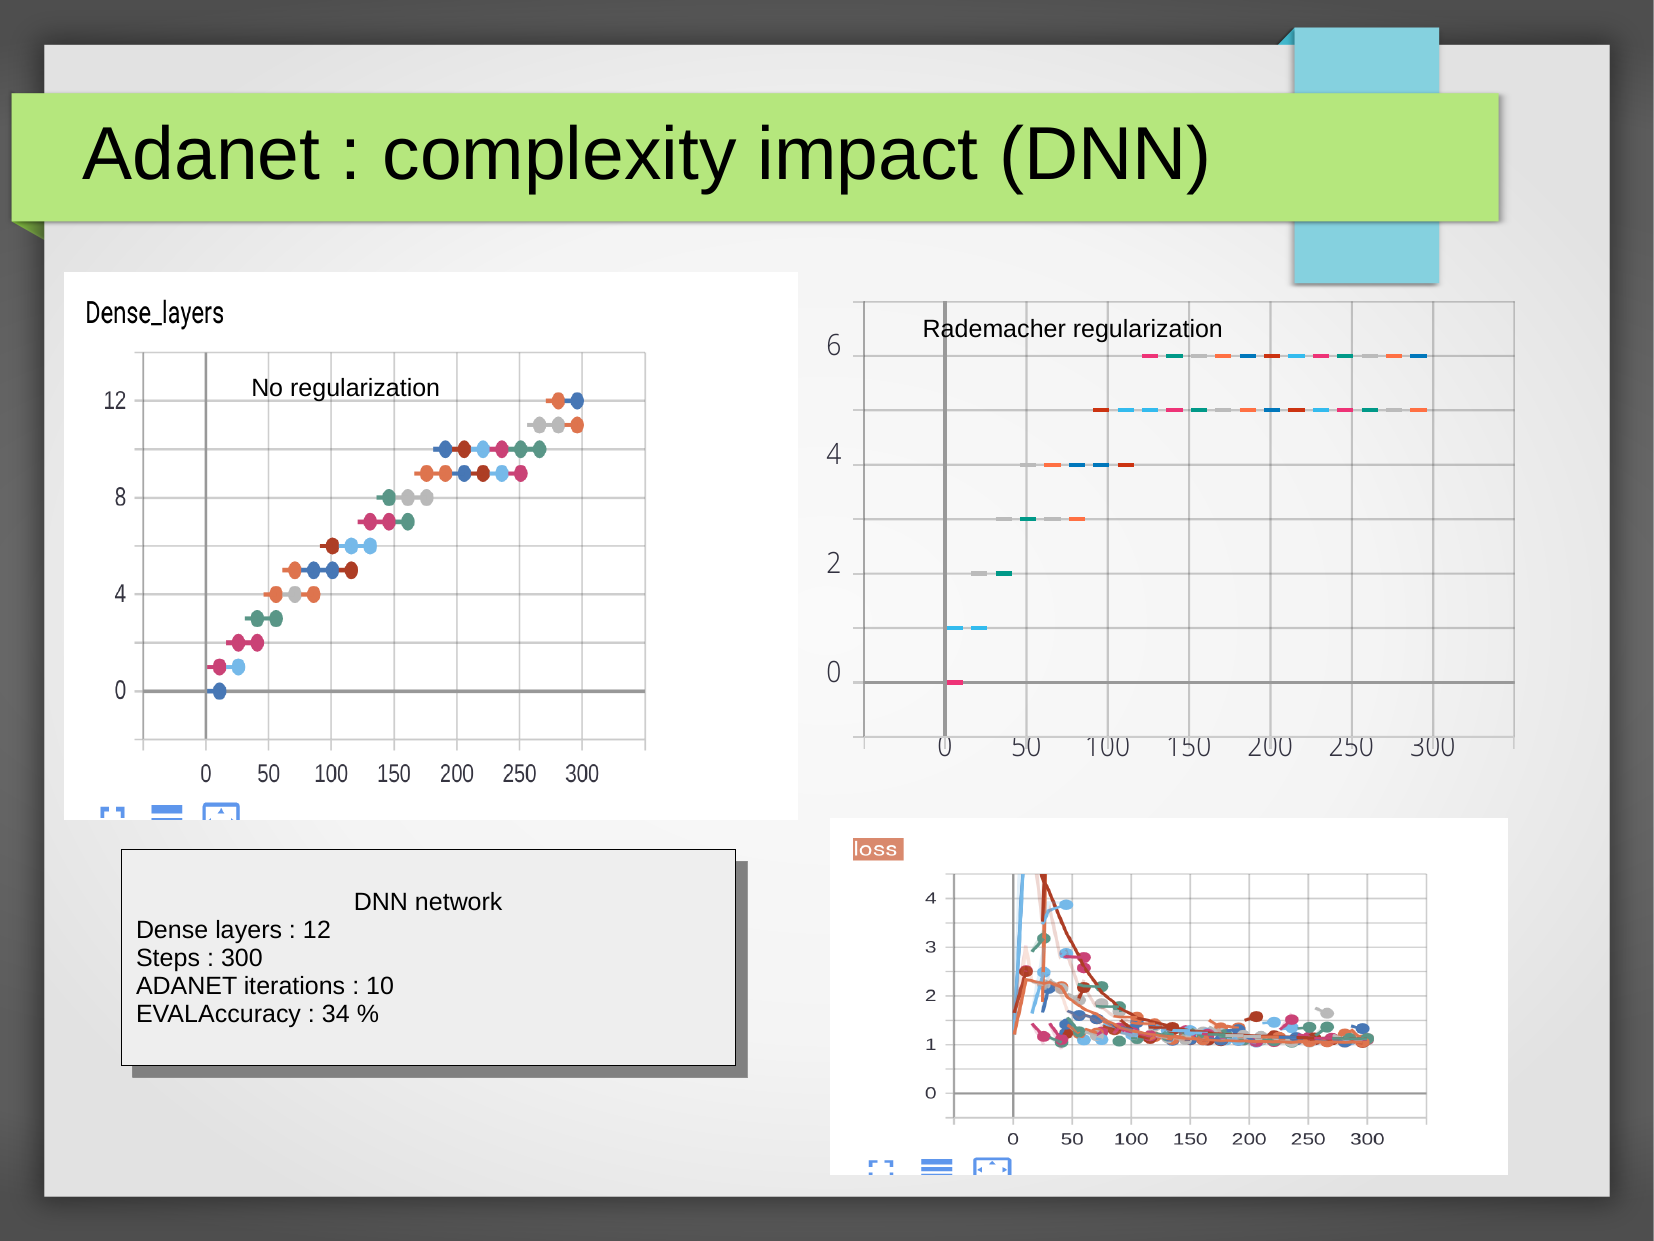

# Adanet : complexity impact (DNN)
Rademacher regularization
No regularization
DNN network
Dense layers : 12
Steps : 300
ADANET iterations : 10
EVALAccuracy : 34 %